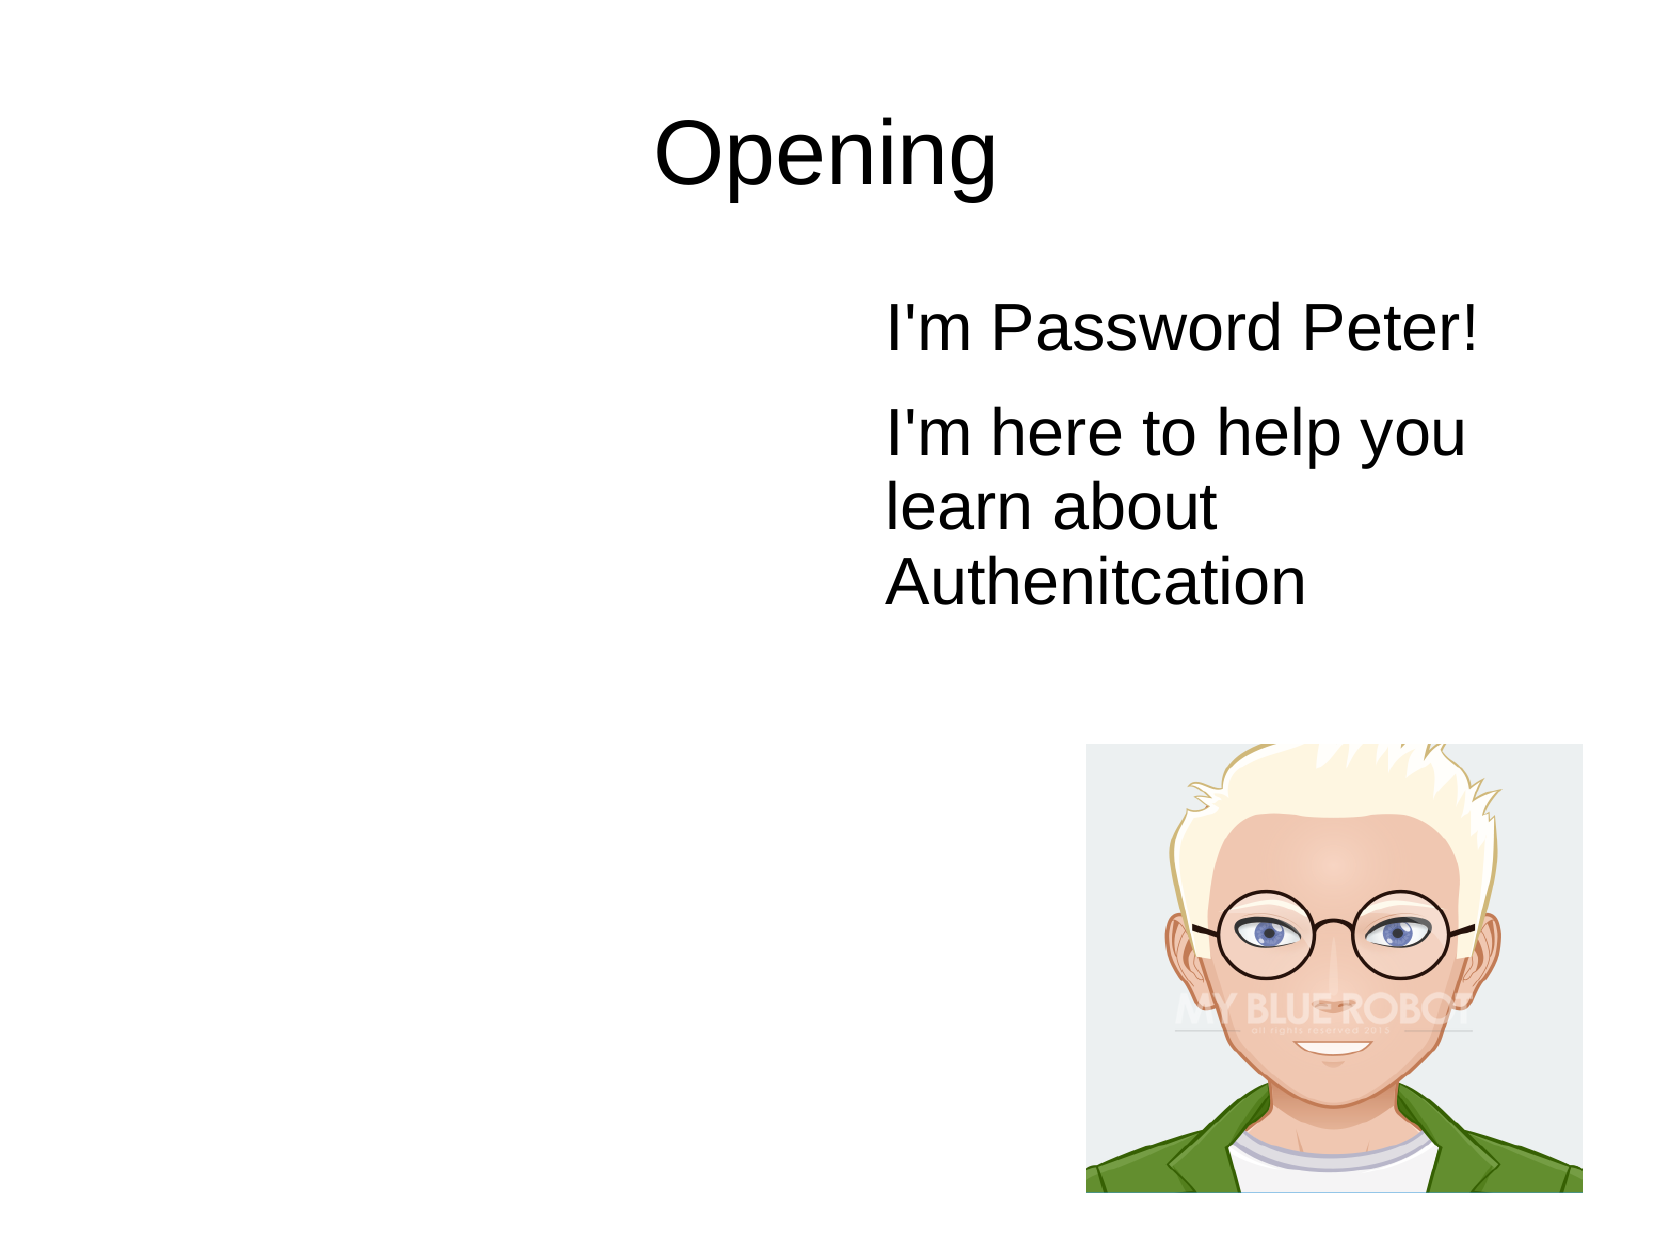

# Opening
I'm Password Peter!
I'm here to help you learn about Authenitcation